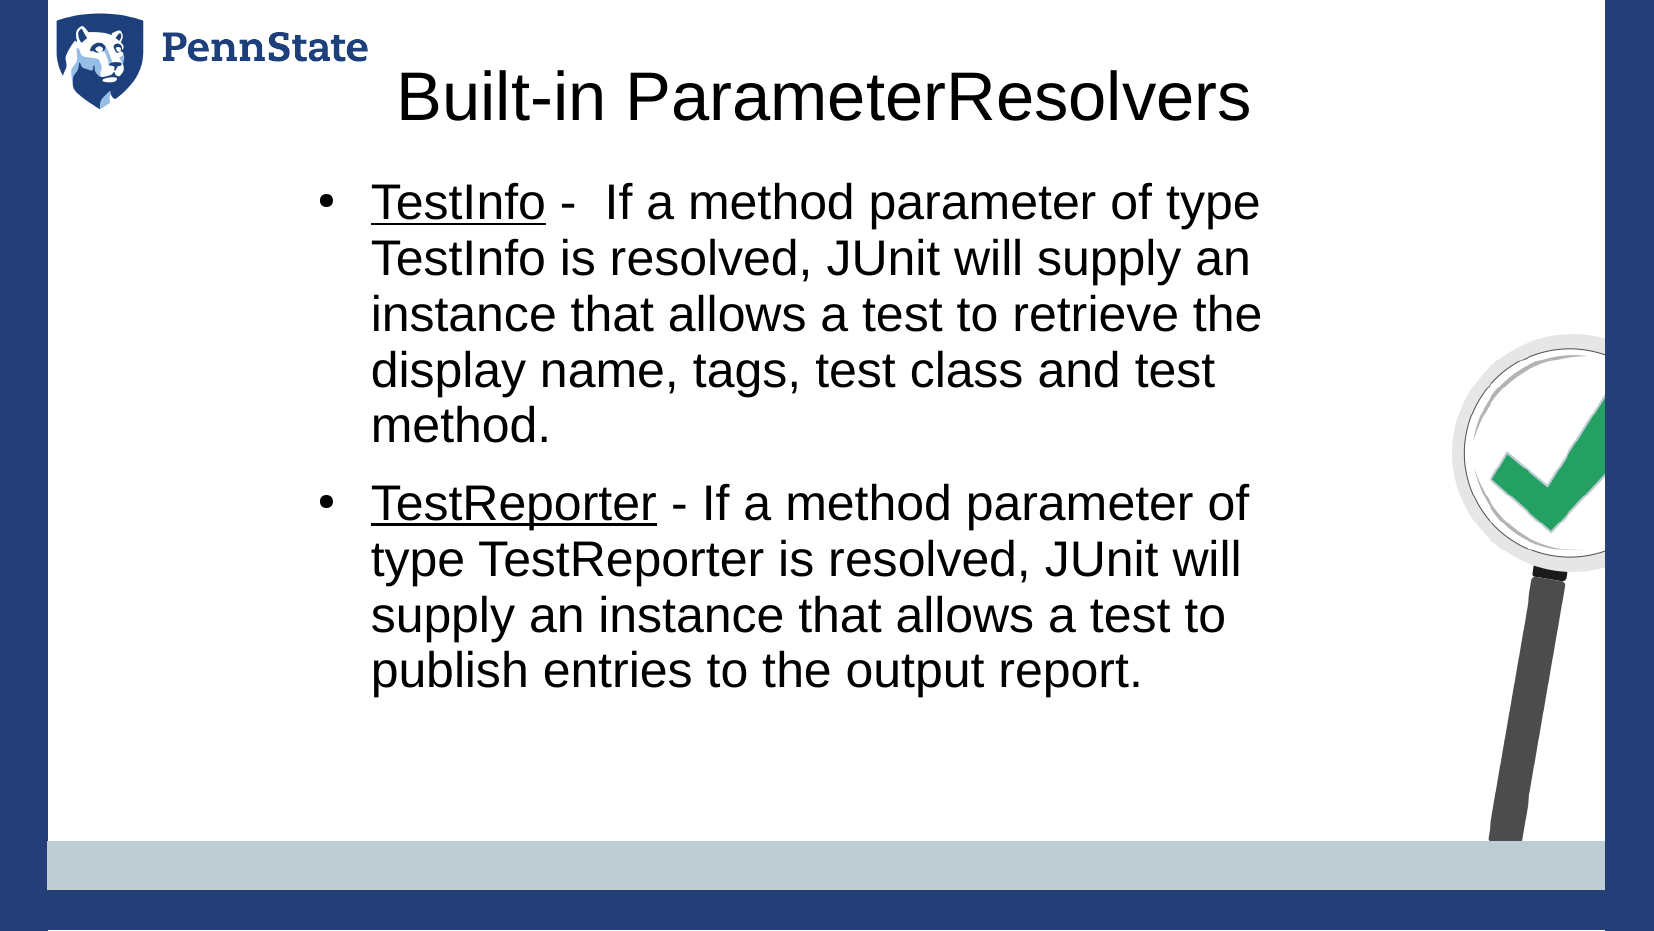

# Built-in ParameterResolvers
TestInfo - If a method parameter of type TestInfo is resolved, JUnit will supply an instance that allows a test to retrieve the display name, tags, test class and test method.
TestReporter - If a method parameter of type TestReporter is resolved, JUnit will supply an instance that allows a test to publish entries to the output report.